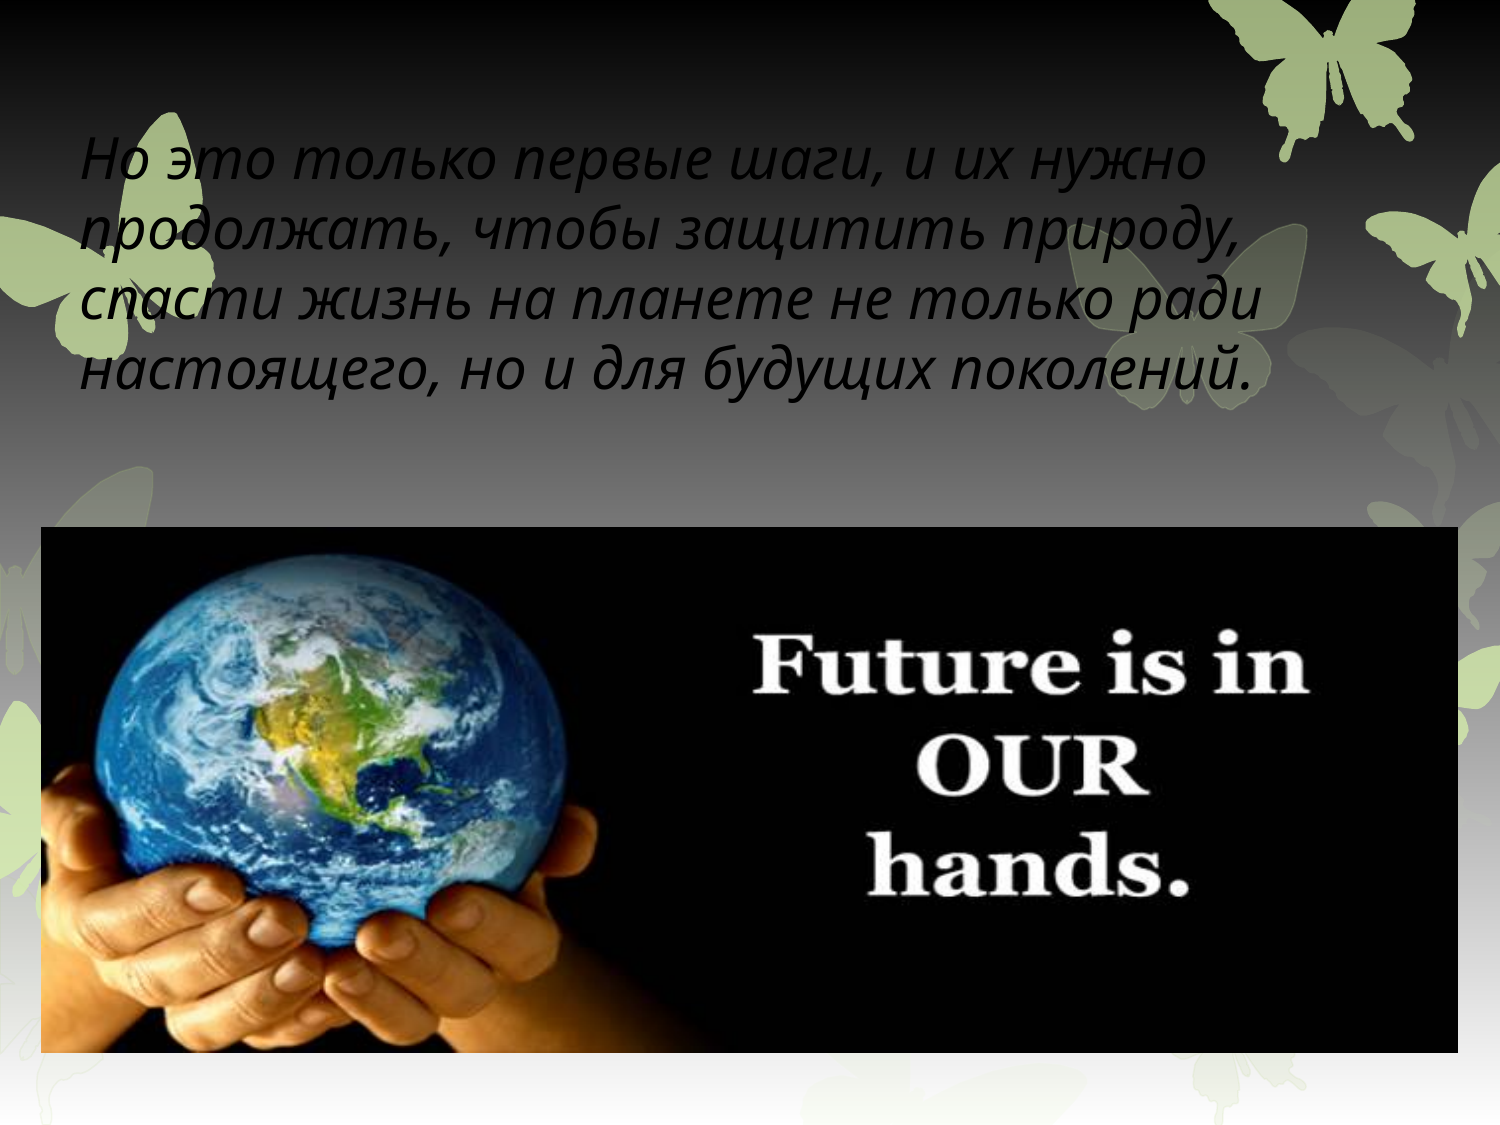

Но это только первые шаги, и их нужно продолжать, чтобы защитить природу, спасти жизнь на планете не только ради настоящего, но и для будущих поколений.